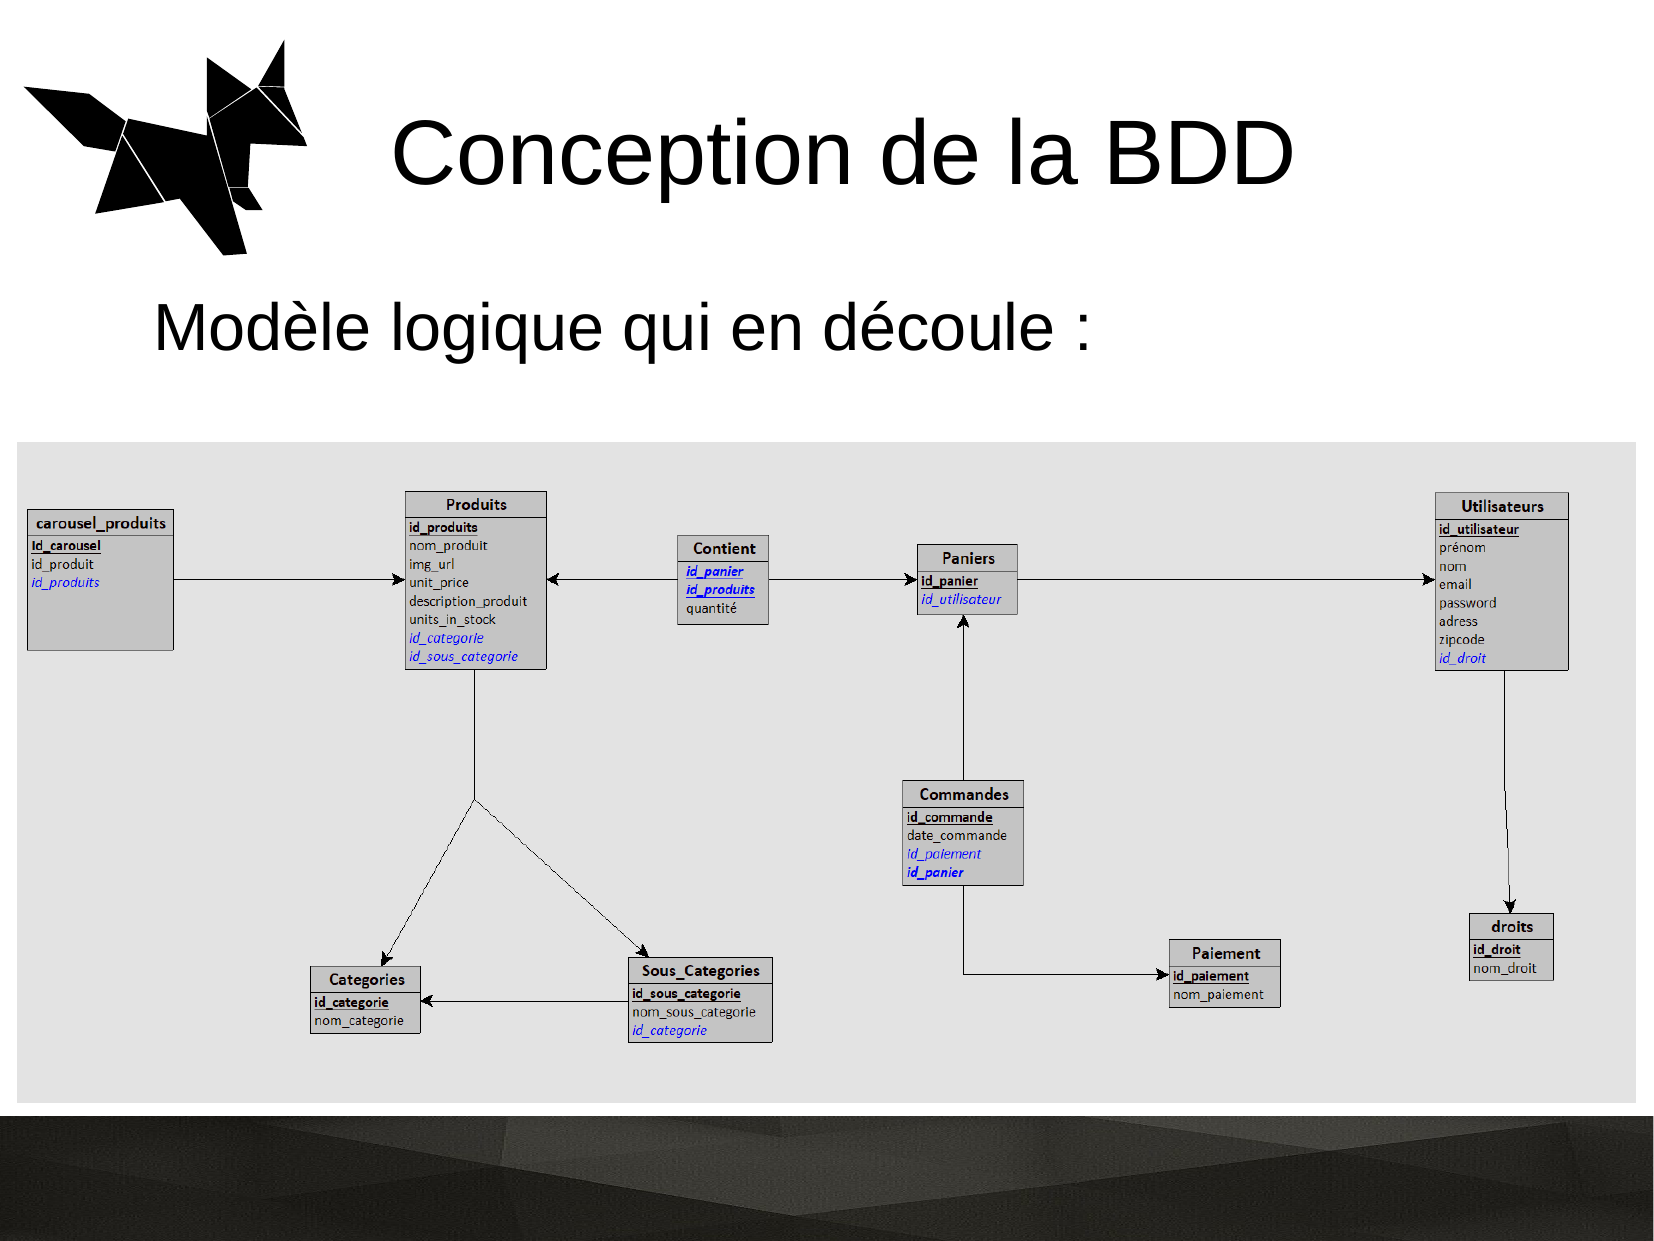

# Conception de la BDD
Modèle logique qui en découle :